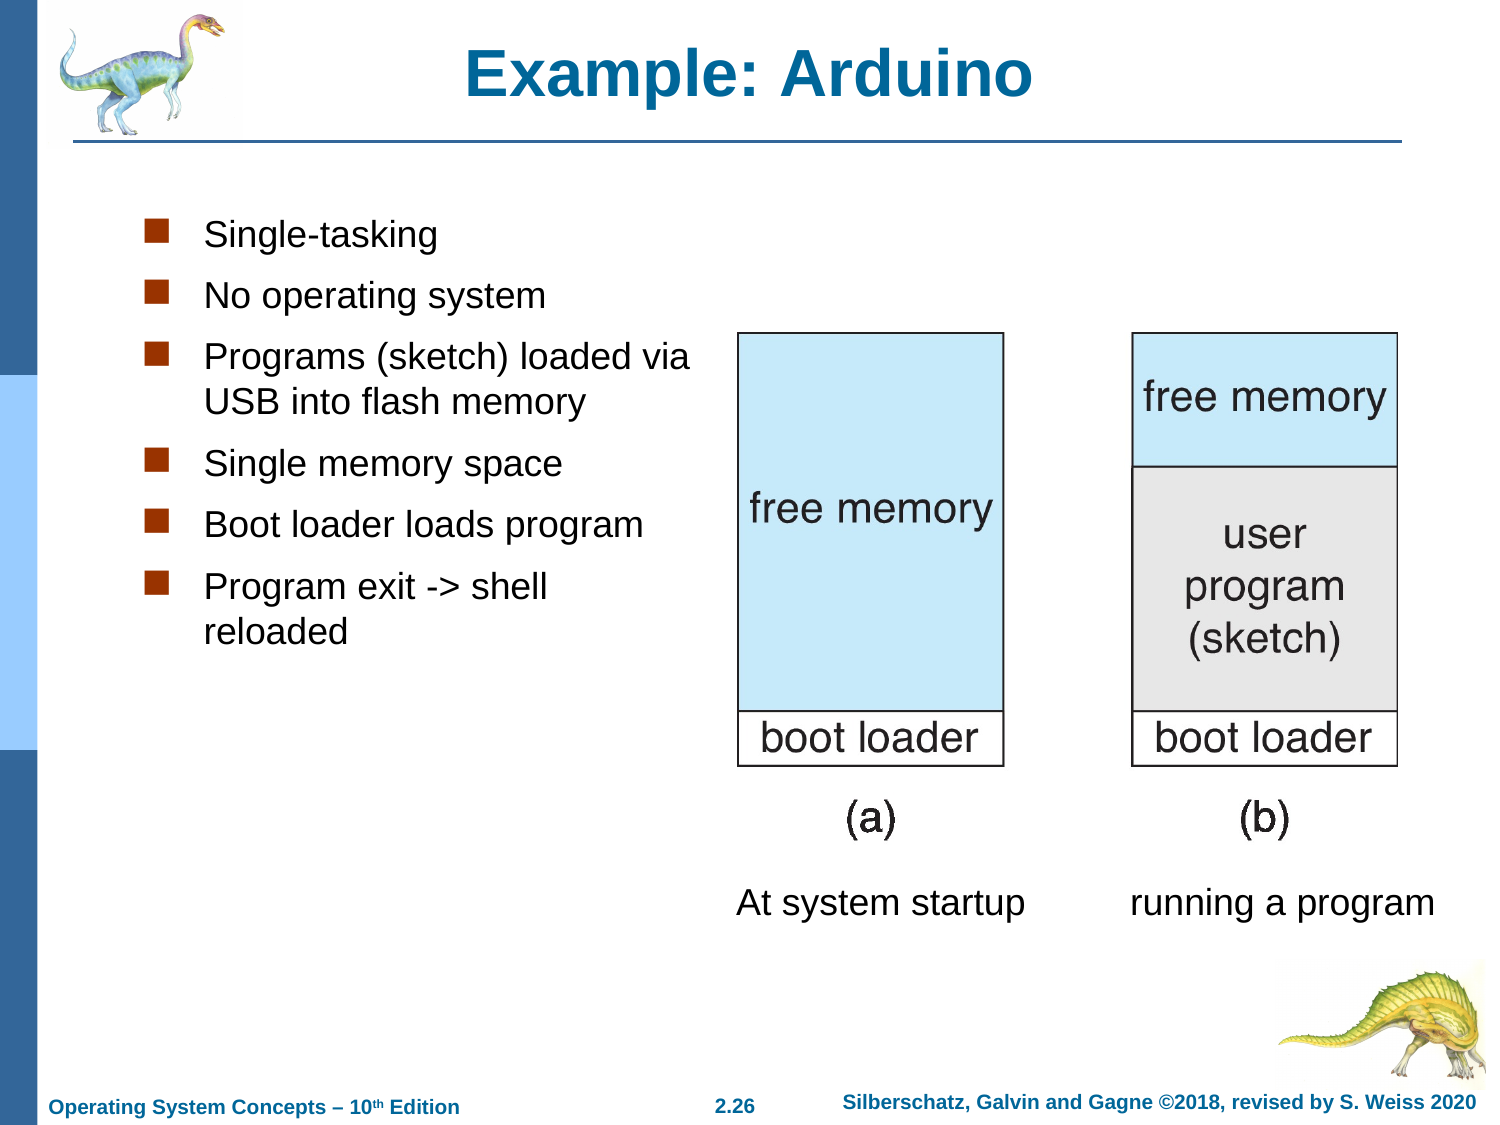

# Example: Arduino
Single-tasking
No operating system
Programs (sketch) loaded via USB into flash memory
Single memory space
Boot loader loads program
Program exit -> shell reloaded
At system startup running a program